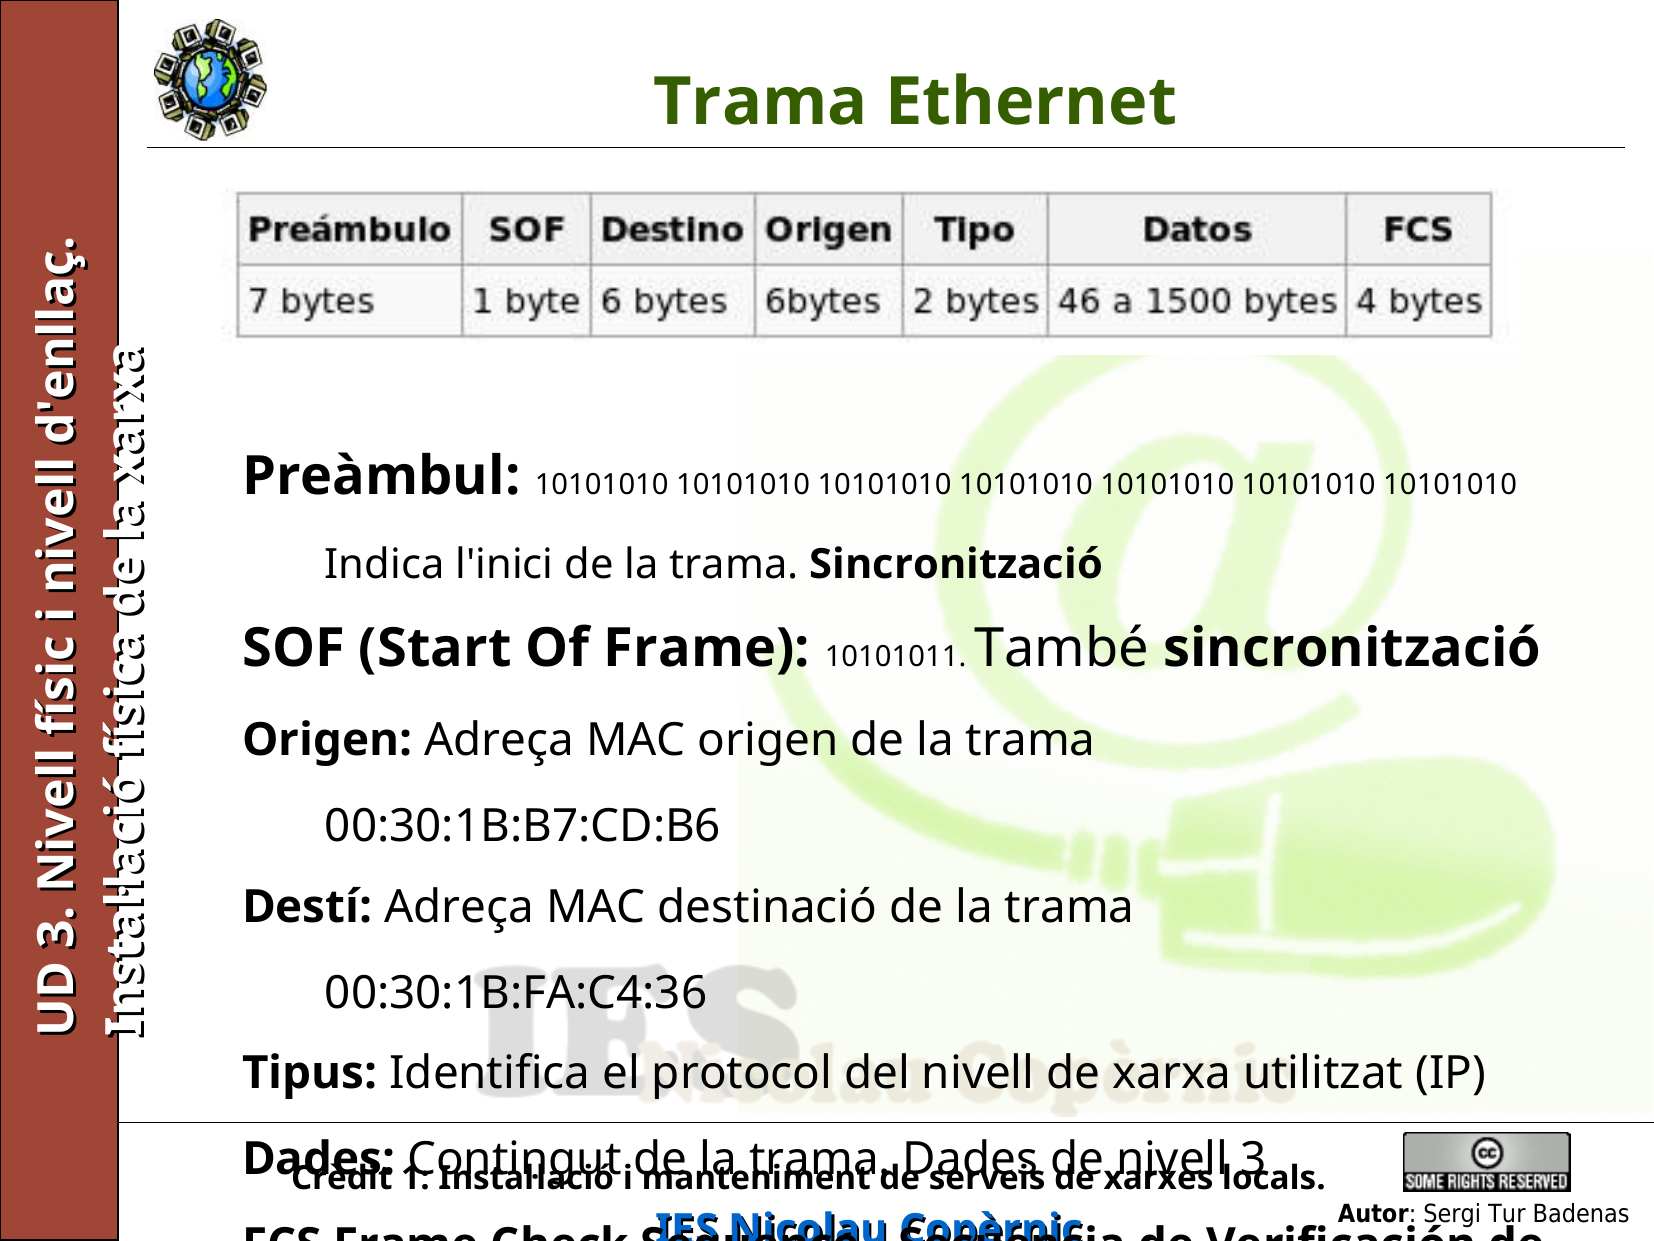

# Trama Ethernet
Preàmbul: 10101010 10101010 10101010 10101010 10101010 10101010 10101010
Indica l'inici de la trama. Sincronització
SOF (Start Of Frame): 10101011. També sincronització
Origen: Adreça MAC origen de la trama
00:30:1B:B7:CD:B6
Destí: Adreça MAC destinació de la trama
00:30:1B:FA:C4:36
Tipus: Identifica el protocol del nivell de xarxa utilitzat (IP)
Dades: Contingut de la trama. Dades de nivell 3
FCS Frame Check Sequence - Secuencia de Verificación de Trama): Control d'errors